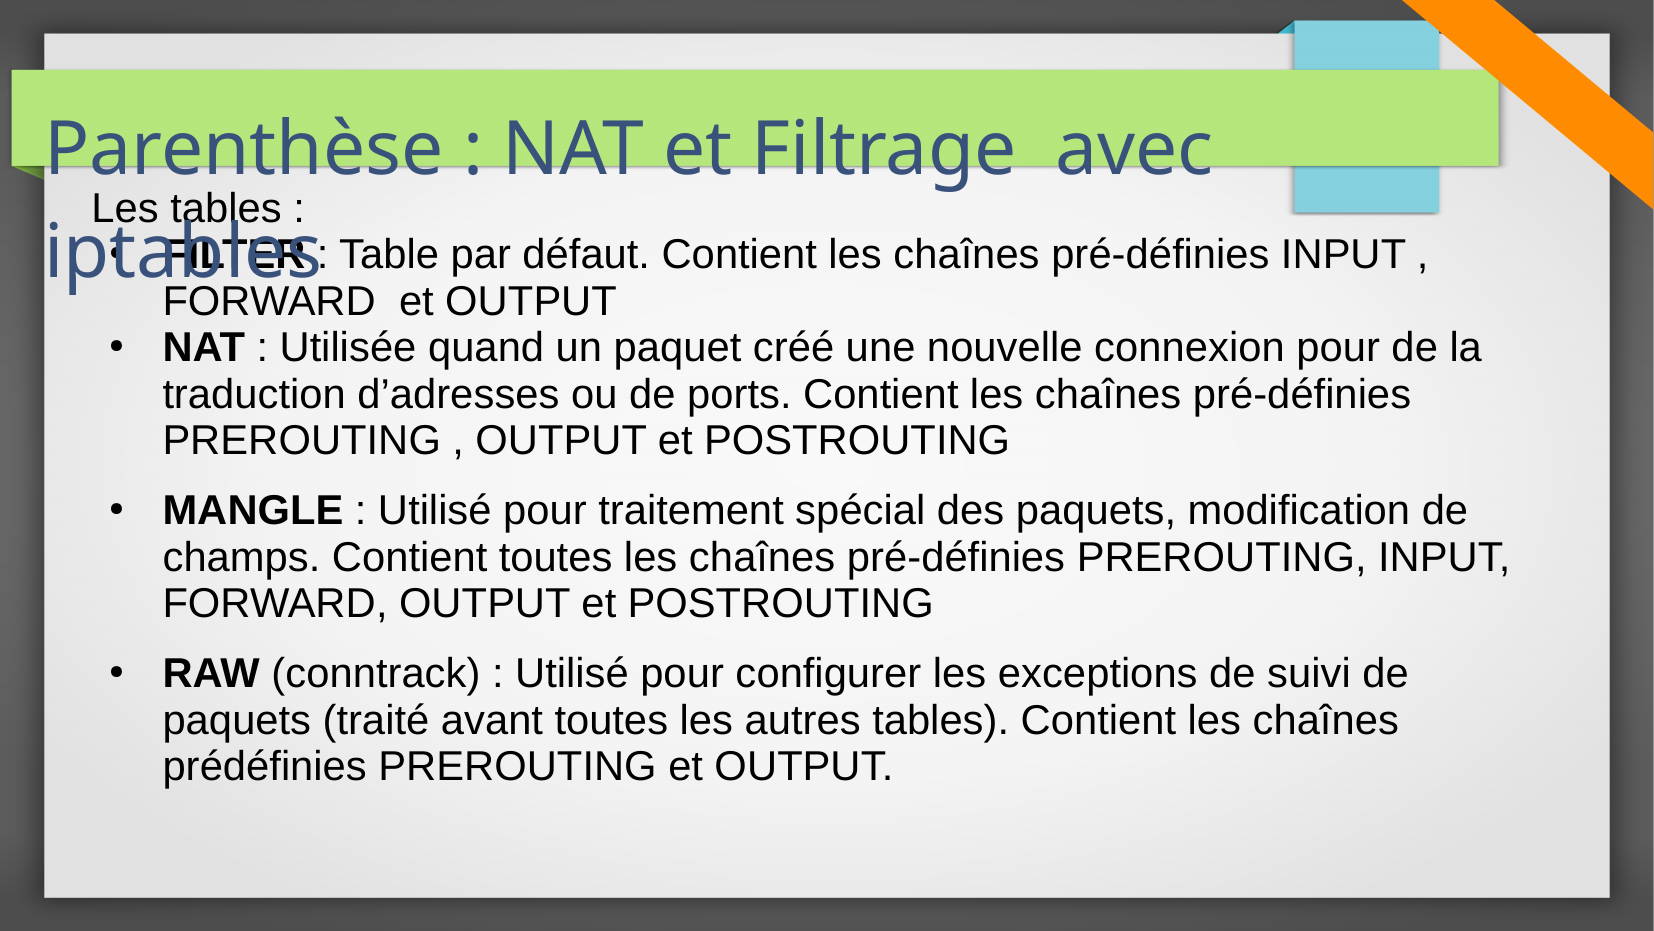

Parenthèse : NAT et Filtrage avec iptables
Les tables :
FILTER : Table par défaut. Contient les chaînes pré-définies INPUT , FORWARD et OUTPUT
NAT : Utilisée quand un paquet créé une nouvelle connexion pour de la traduction d’adresses ou de ports. Contient les chaînes pré-définies PREROUTING , OUTPUT et POSTROUTING
MANGLE : Utilisé pour traitement spécial des paquets, modification de champs. Contient toutes les chaînes pré-définies PREROUTING, INPUT, FORWARD, OUTPUT et POSTROUTING
RAW (conntrack) : Utilisé pour configurer les exceptions de suivi de paquets (traité avant toutes les autres tables). Contient les chaînes prédéfinies PREROUTING et OUTPUT.